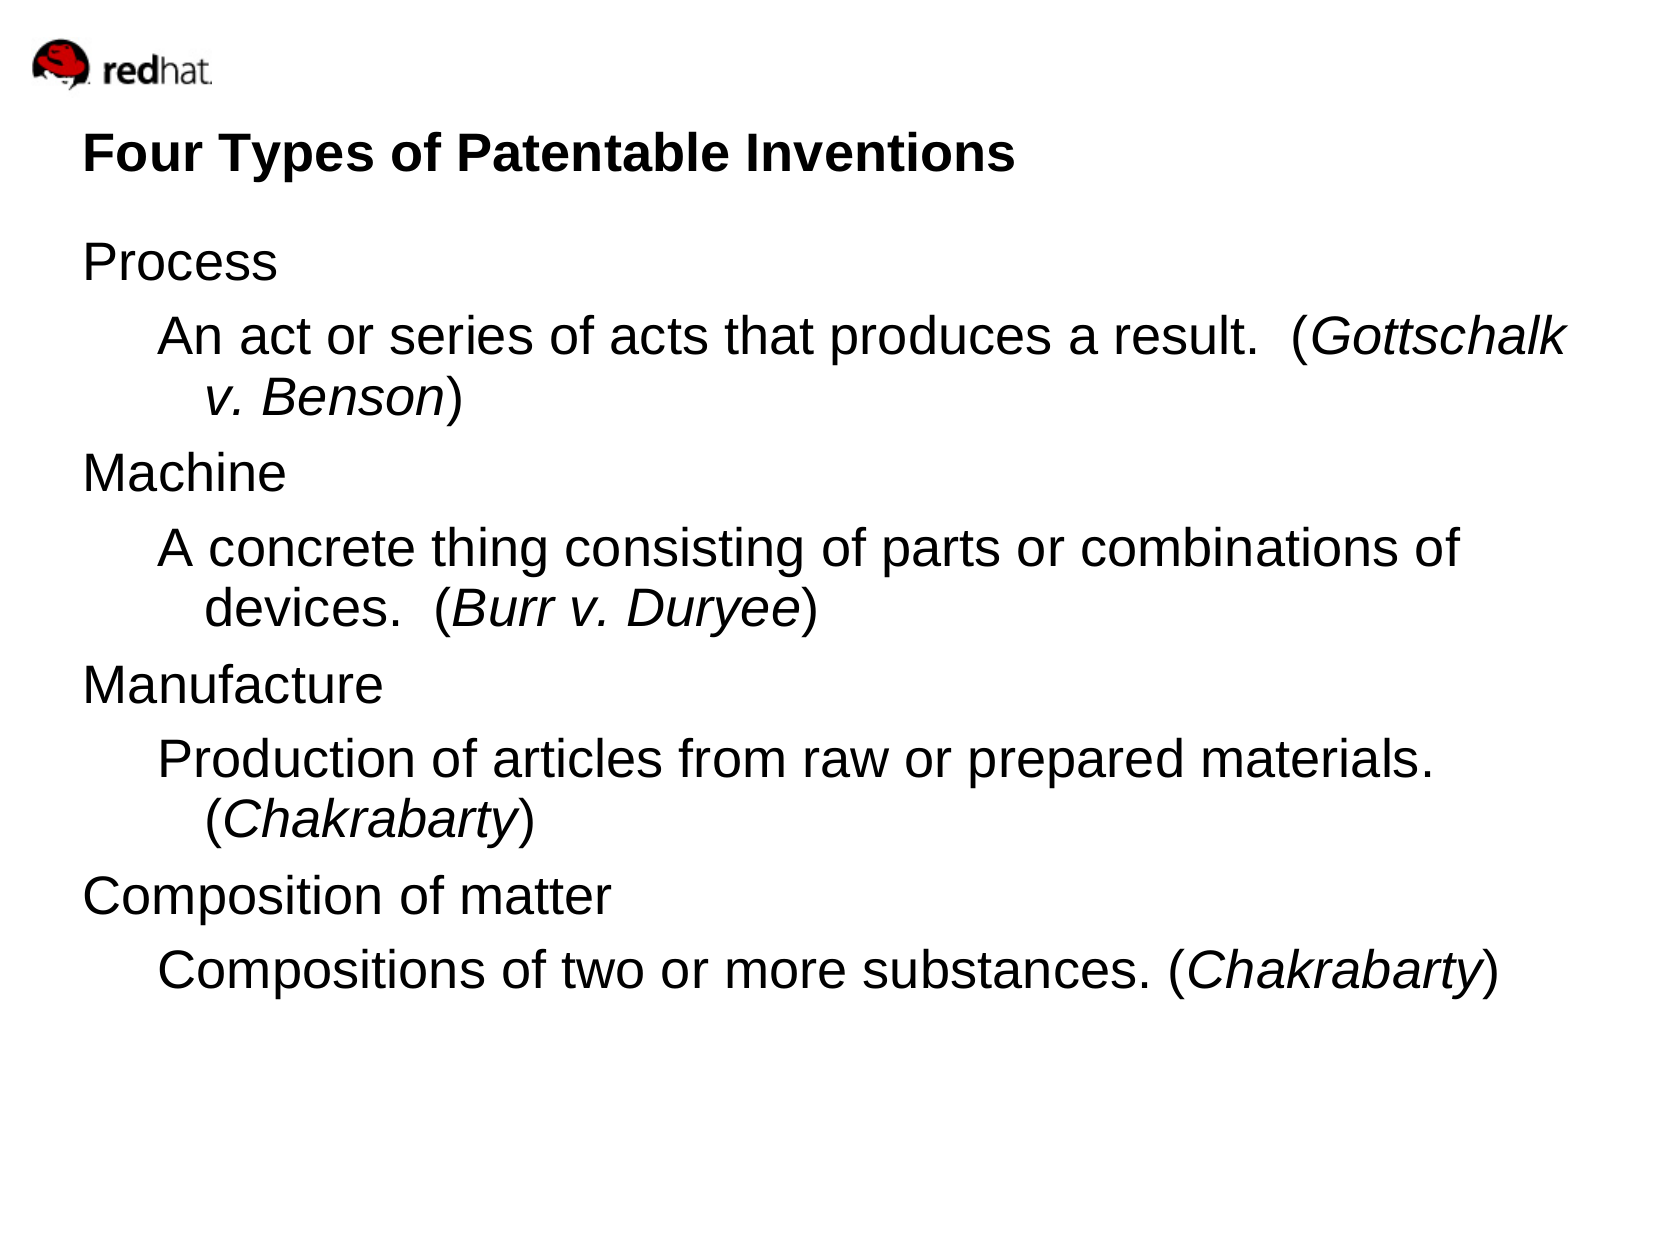

# Four Types of Patentable Inventions
Process
An act or series of acts that produces a result. (Gottschalk v. Benson)
Machine
A concrete thing consisting of parts or combinations of devices. (Burr v. Duryee)
Manufacture
Production of articles from raw or prepared materials. (Chakrabarty)
Composition of matter
Compositions of two or more substances. (Chakrabarty)